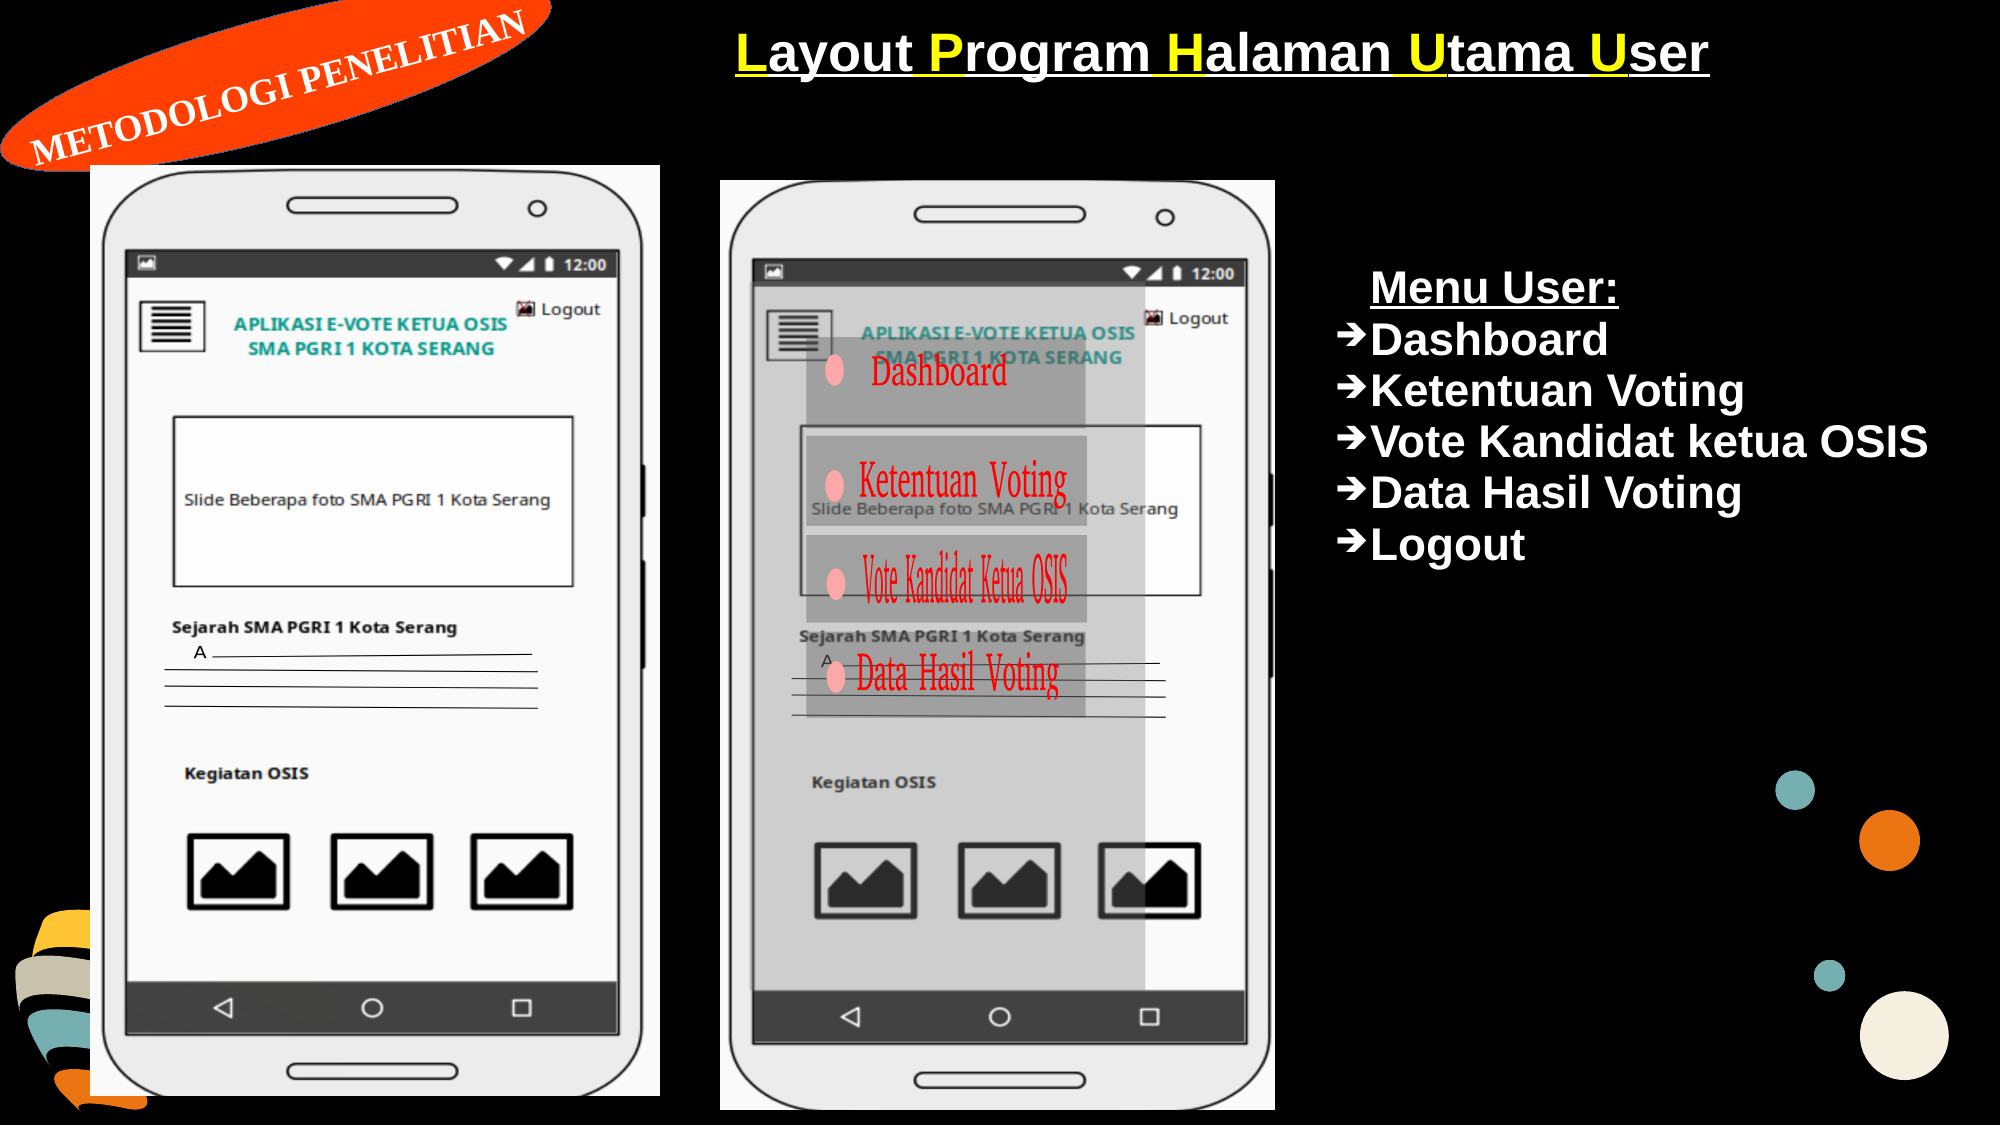

Layout Program Halaman Utama User
METODOLOGI PENELITIAN
Menu User:
Dashboard
Ketentuan Voting
Vote Kandidat ketua OSIS
Data Hasil Voting
Logout